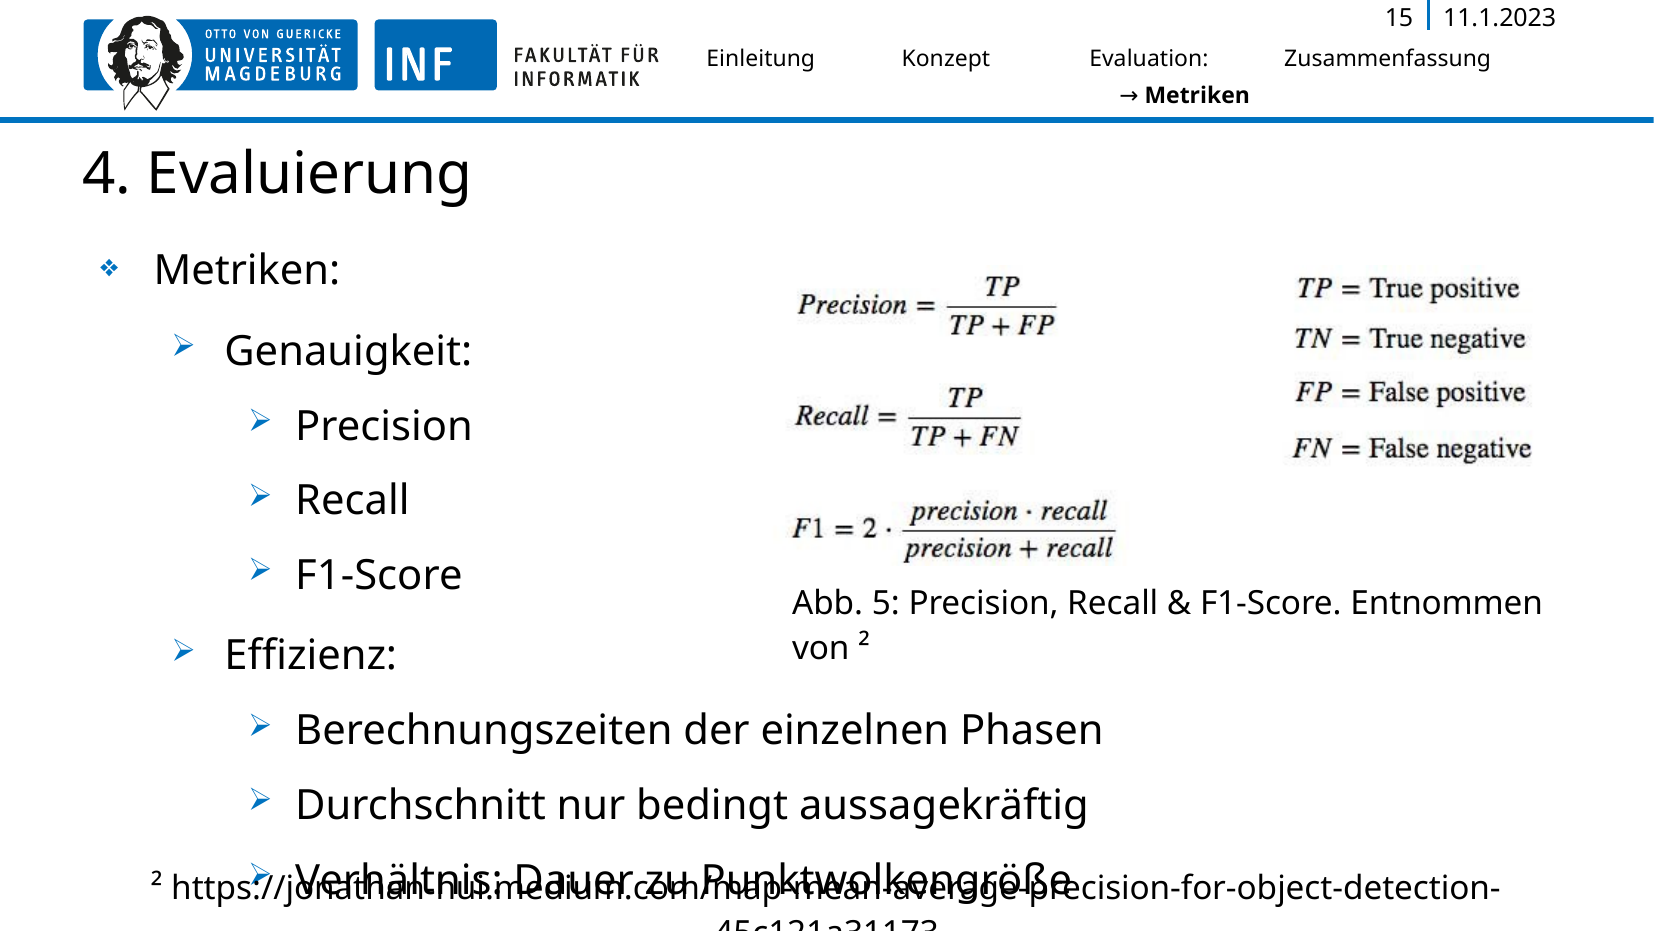

# 4. Evaluierung
Metriken:
Genauigkeit:
Precision
Recall
F1-Score
Effizienz:
Berechnungszeiten der einzelnen Phasen
Durchschnitt nur bedingt aussagekräftig
Verhältnis: Dauer zu Punktwolkengröße
Abb. 5: Precision, Recall & F1-Score. Entnommen von ²
² https://jonathan-hui.medium.com/map-mean-average-precision-for-object-detection-45c121a31173